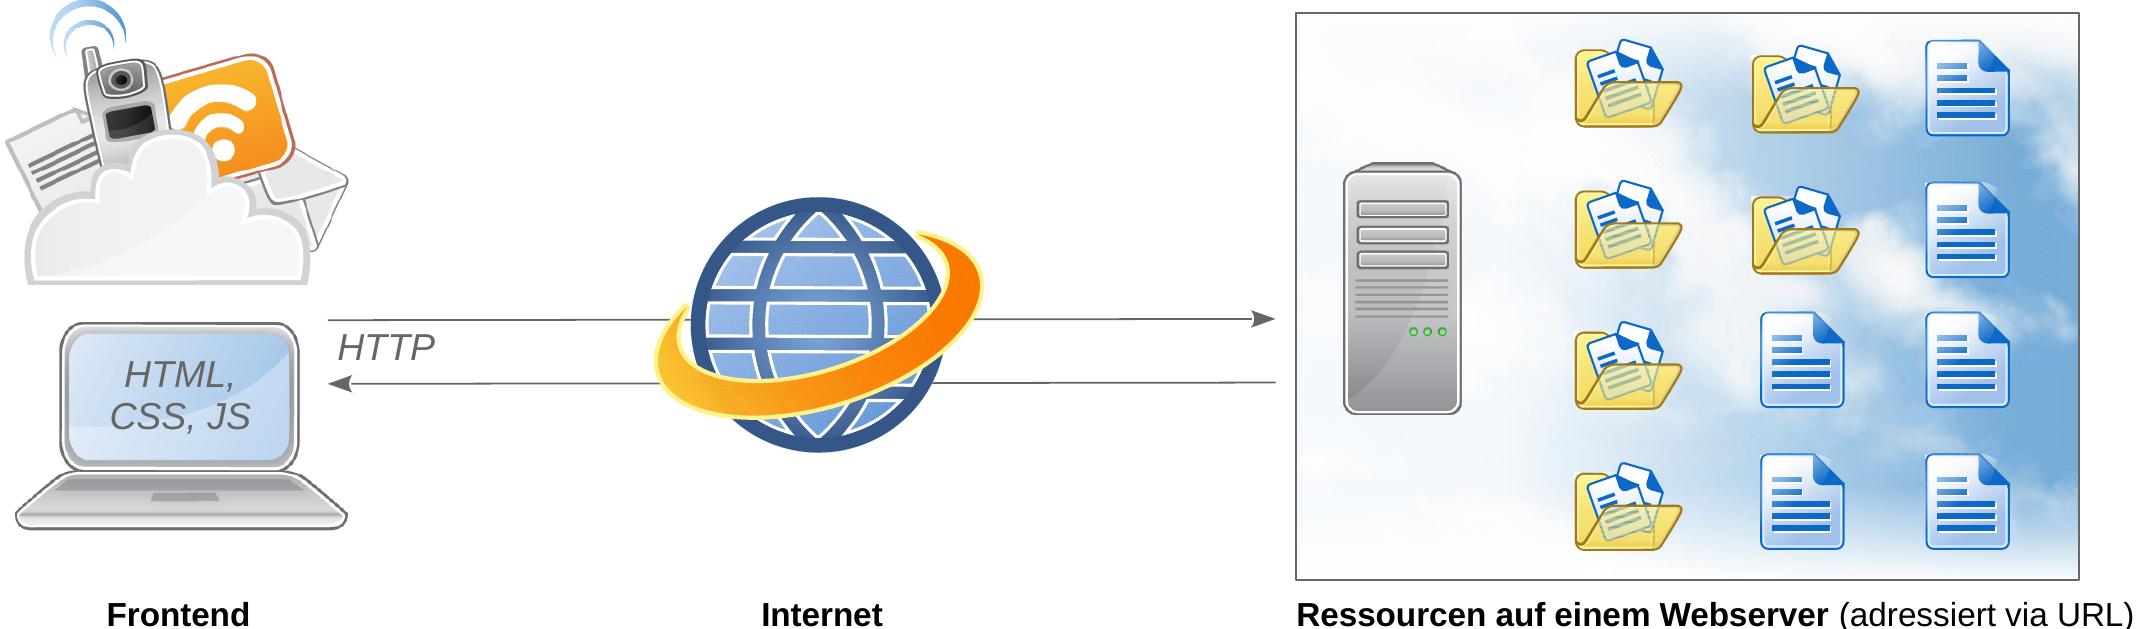

HTTP
HTML,
CSS, JS
Frontend
Internet
Ressourcen auf einem Webserver (adressiert via URL)